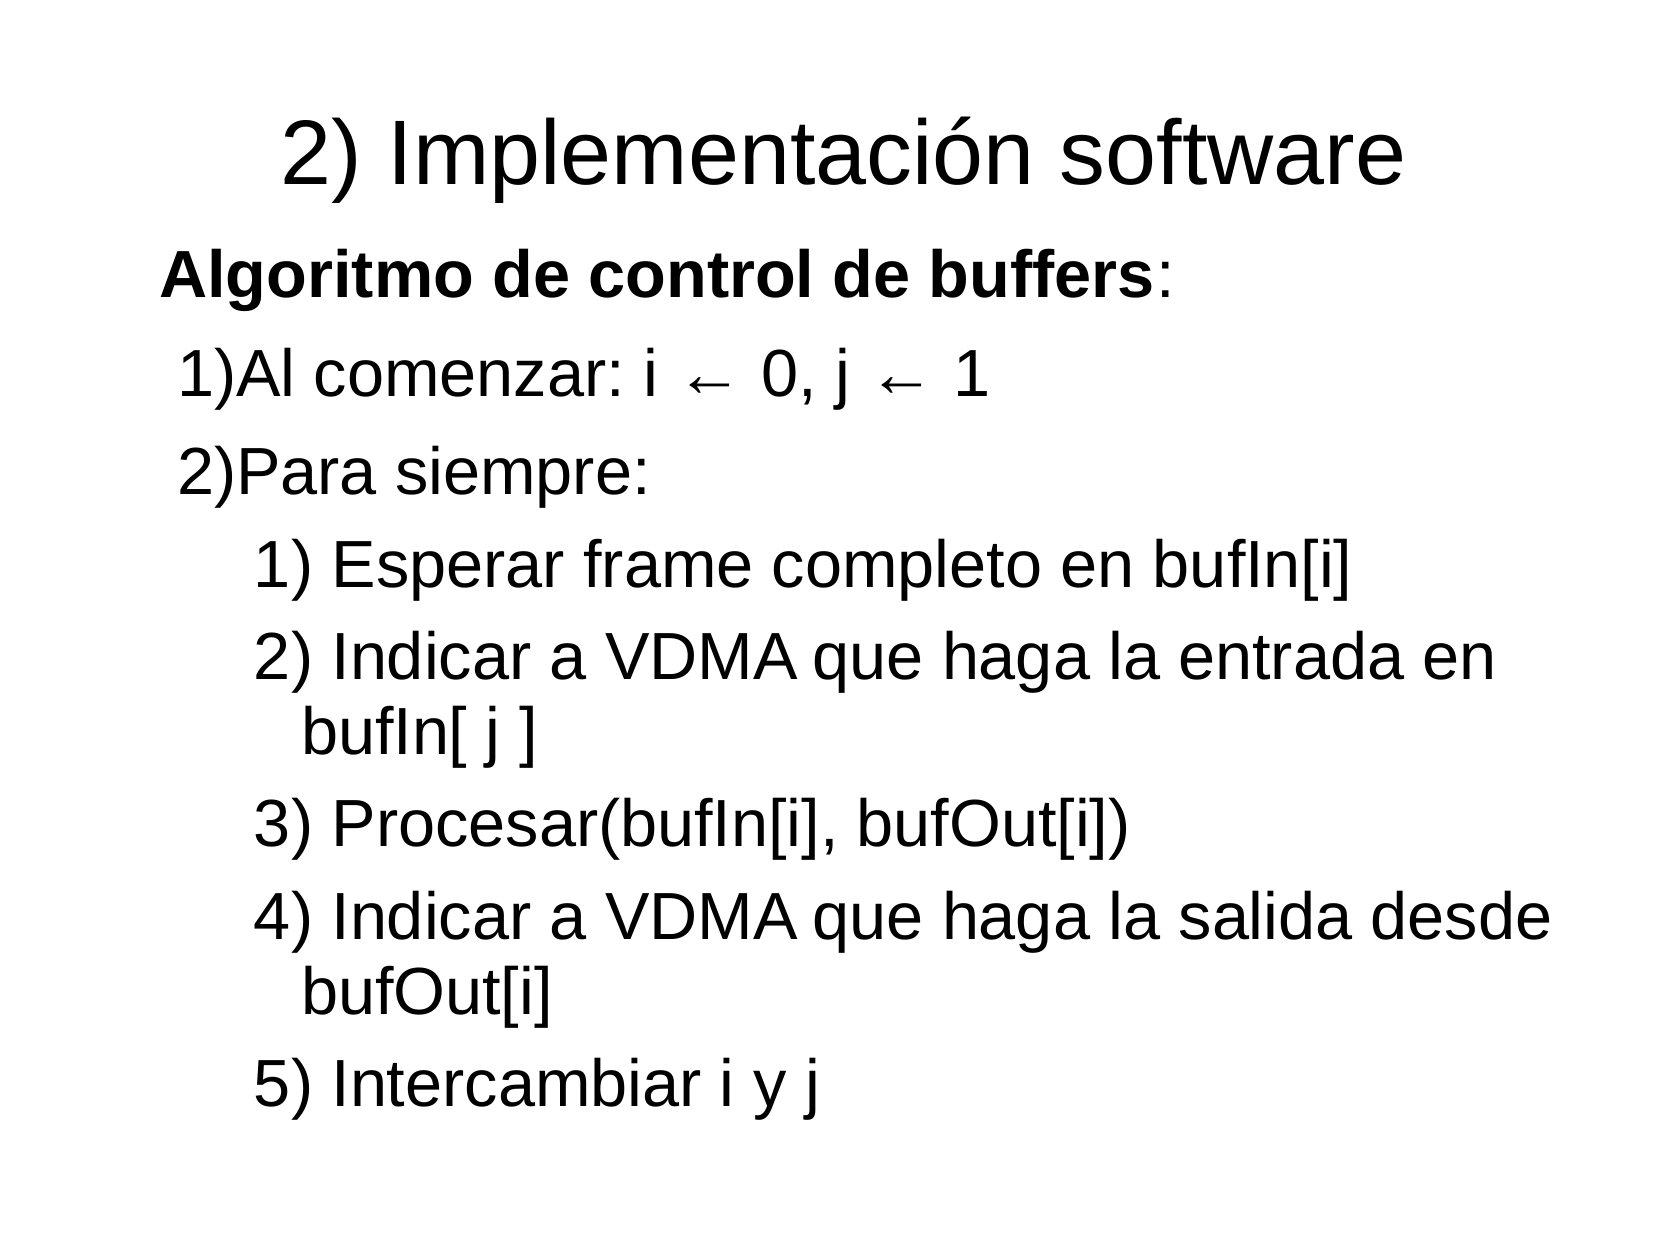

# 2) Implementación software
Algoritmo de control de buffers:
Al comenzar: i ← 0, j ← 1
Para siempre:
 Esperar frame completo en bufIn[i]
 Indicar a VDMA que haga la entrada en bufIn[ j ]
 Procesar(bufIn[i], bufOut[i])
 Indicar a VDMA que haga la salida desde bufOut[i]
 Intercambiar i y j